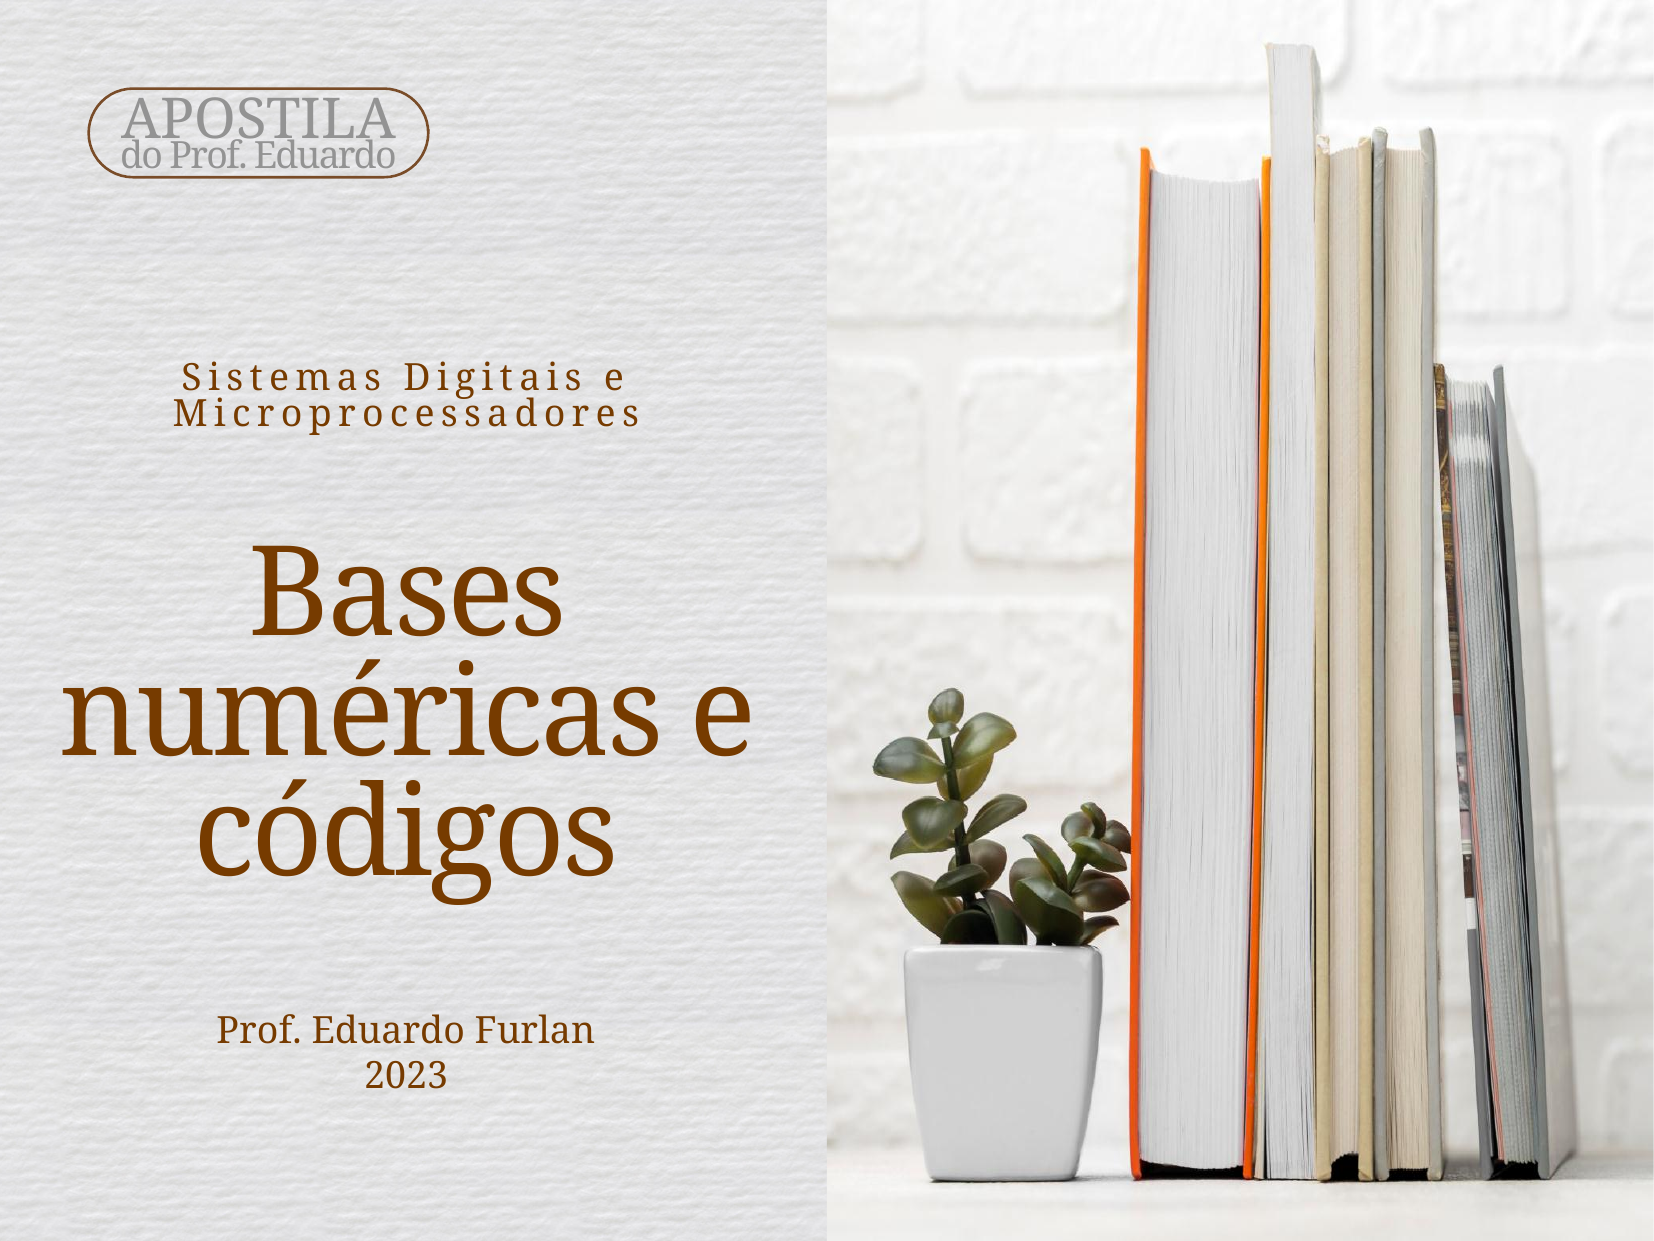

1
APOSTILA
do Prof. Eduardo
Sistemas Digitais e Microprocessadores
Bases numéricas e códigos
Prof. Eduardo Furlan
2023